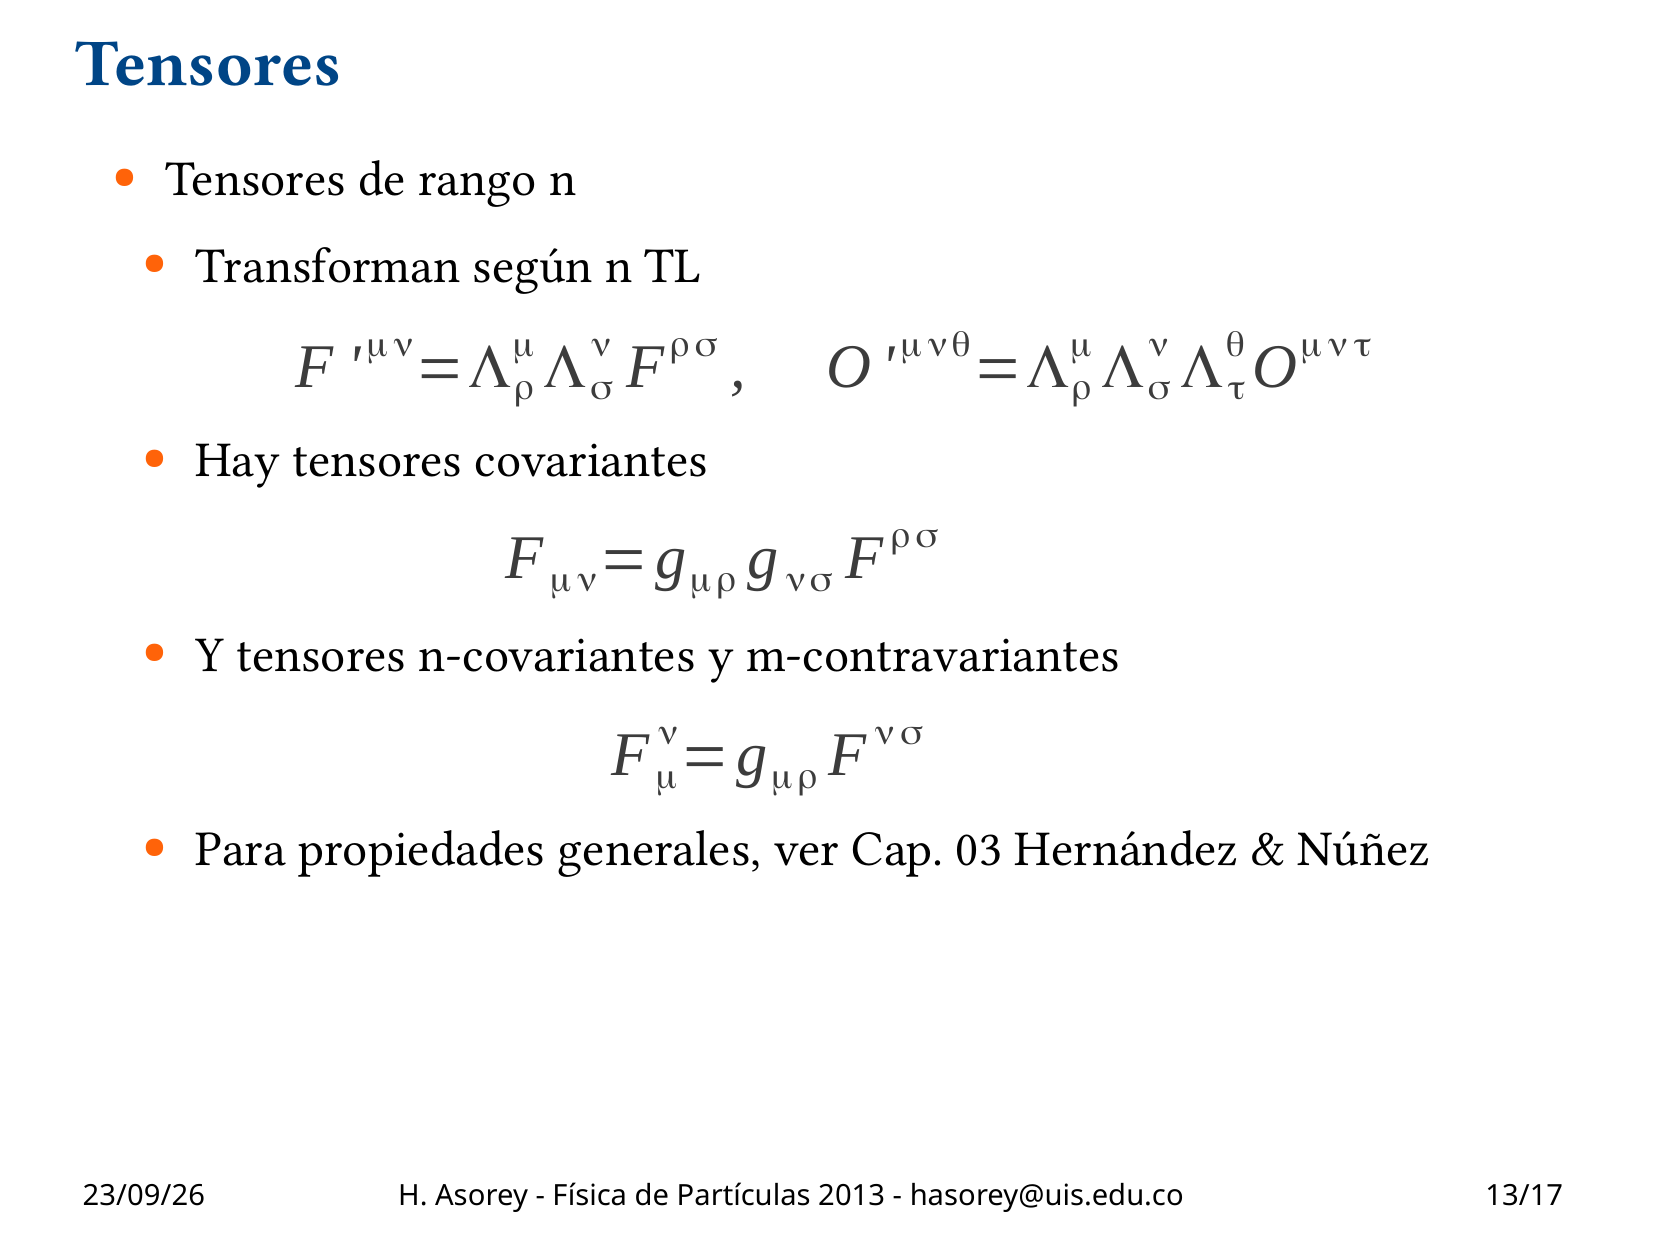

# Tensores
Tensores de rango n
Transforman según n TL
Hay tensores covariantes
Y tensores n-covariantes y m-contravariantes
Para propiedades generales, ver Cap. 03 Hernández & Núñez
H. Asorey - Física de Partículas 2013 - hasorey@uis.edu.co
13